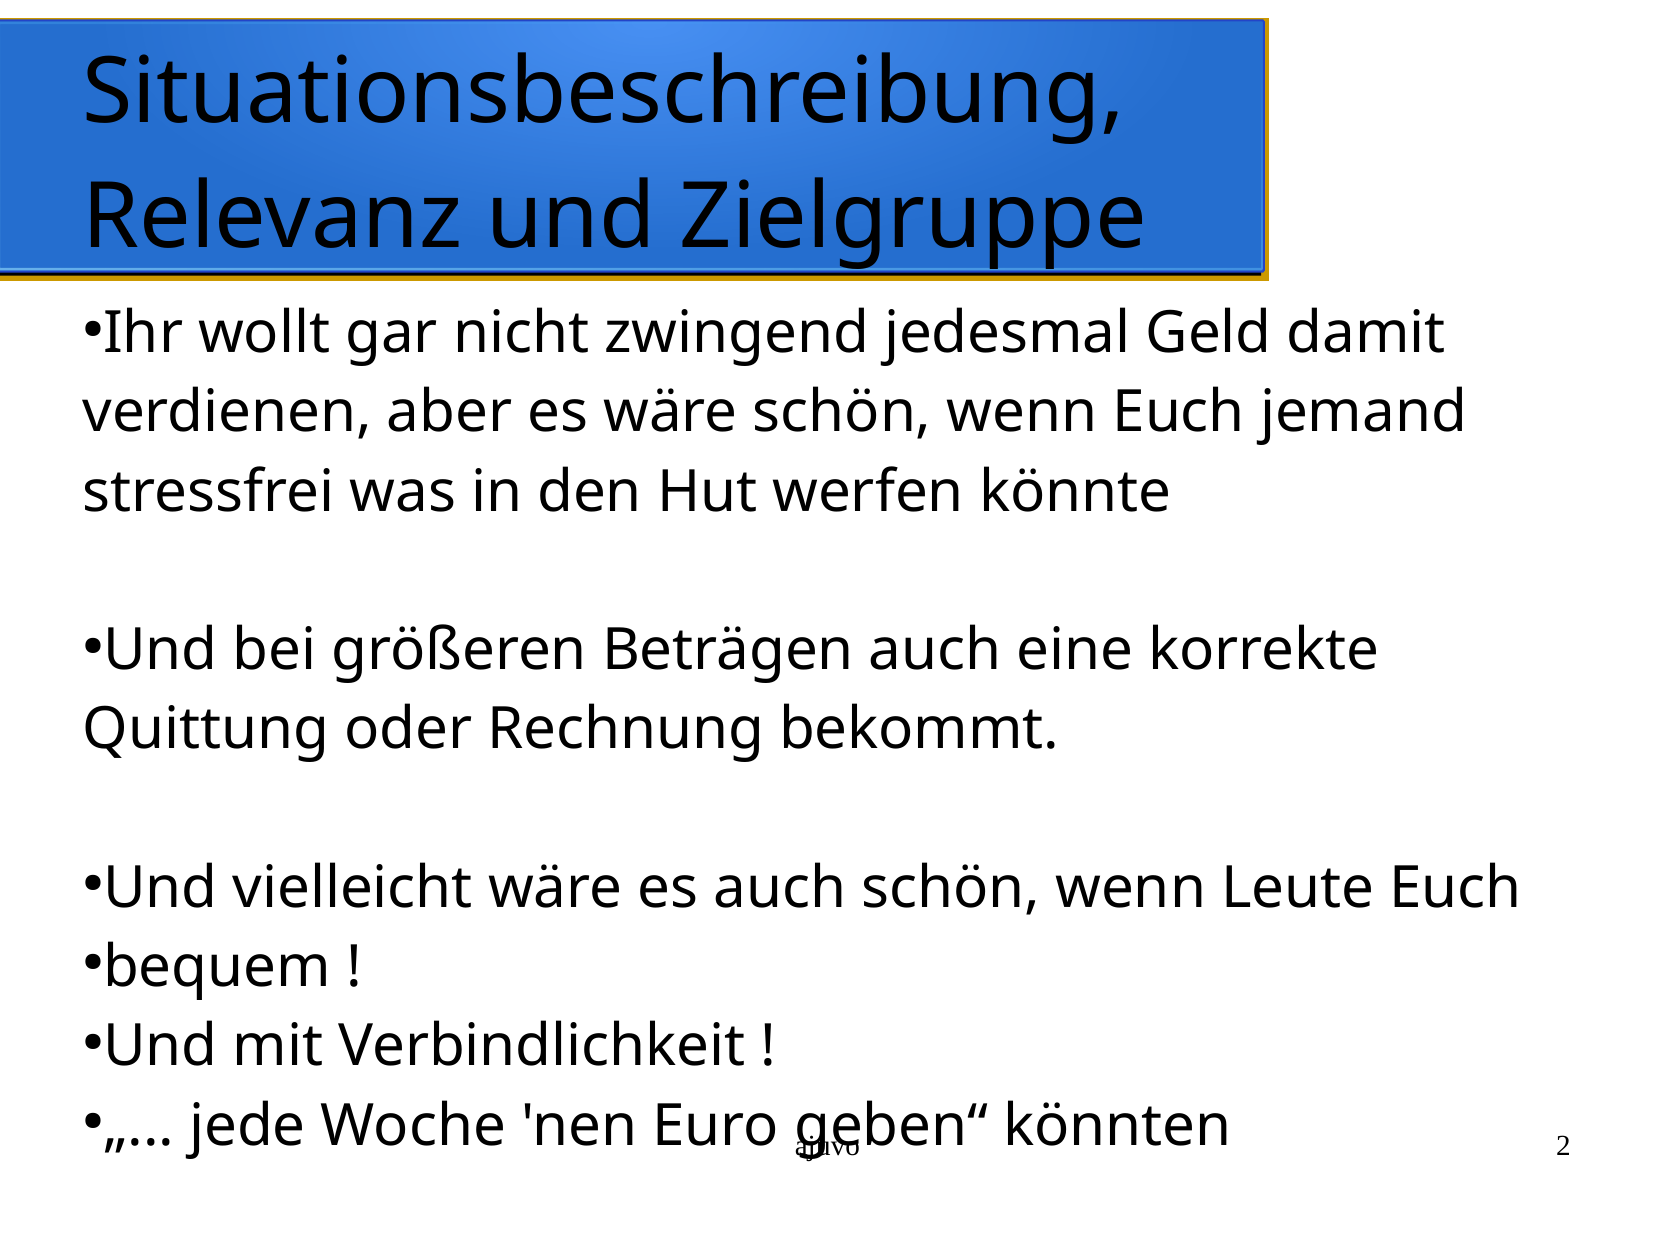

# Situationsbeschreibung, Relevanz und Zielgruppe
Ihr wollt gar nicht zwingend jedesmal Geld damit verdienen, aber es wäre schön, wenn Euch jemand stressfrei was in den Hut werfen könnte
Und bei größeren Beträgen auch eine korrekte Quittung oder Rechnung bekommt.
Und vielleicht wäre es auch schön, wenn Leute Euch
bequem !
Und mit Verbindlichkeit !
„... jede Woche 'nen Euro geben“ könnten
ajuvo
2